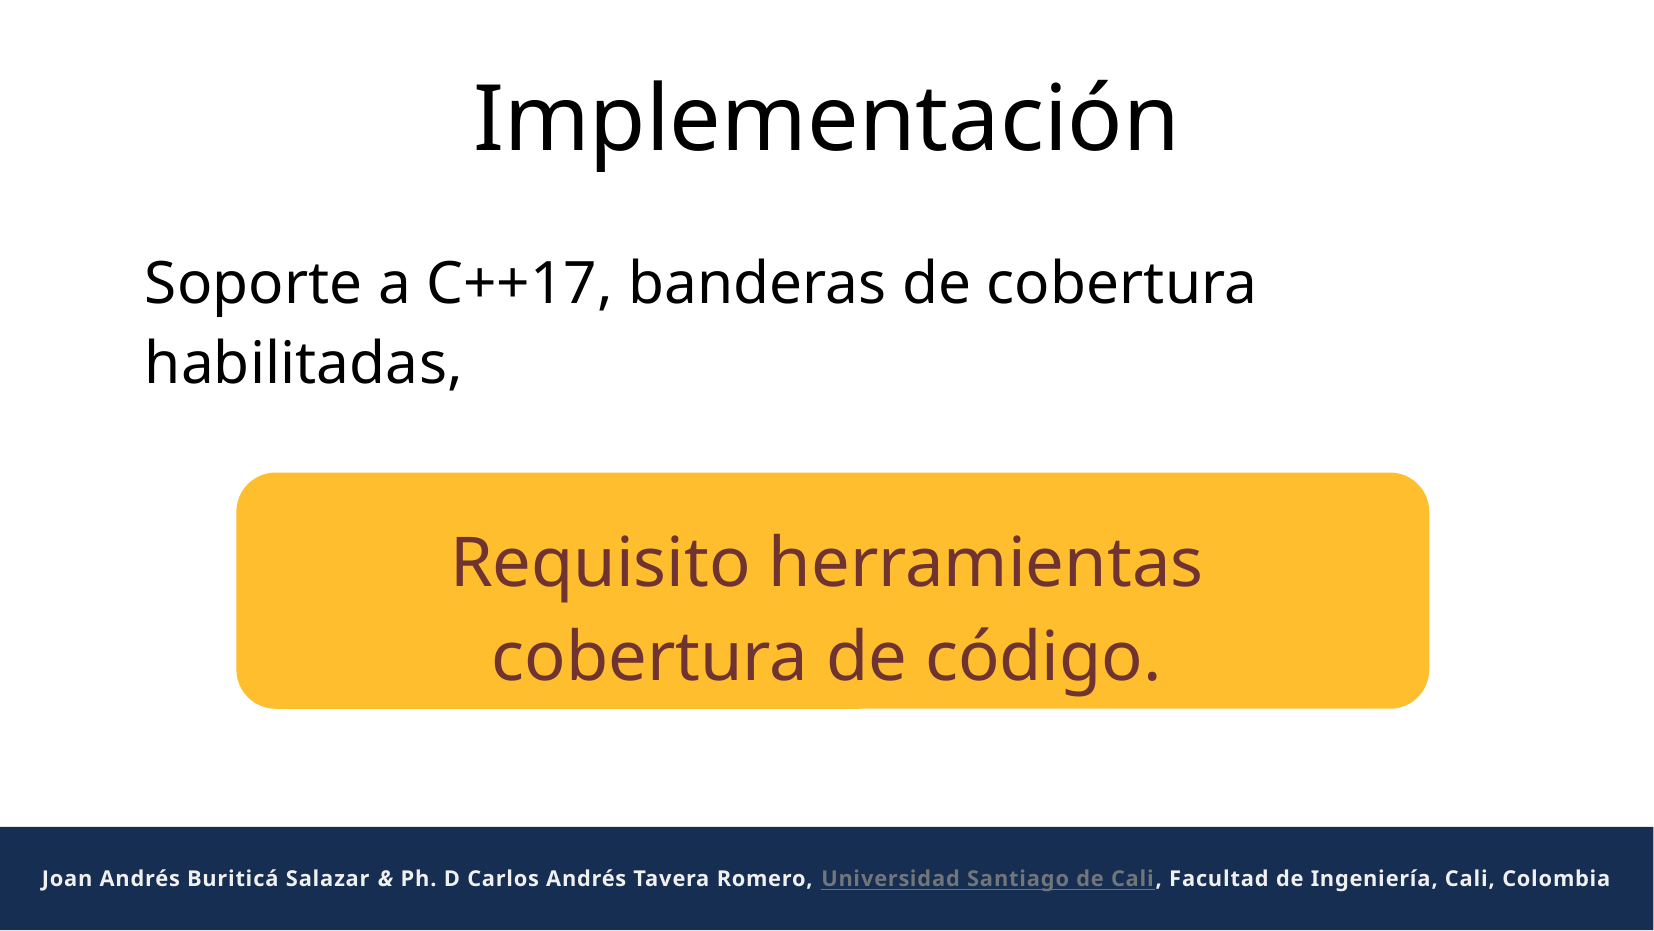

# Implementación
Soporte a C++17, banderas de cobertura habilitadas,
Requisito herramientas cobertura de código.